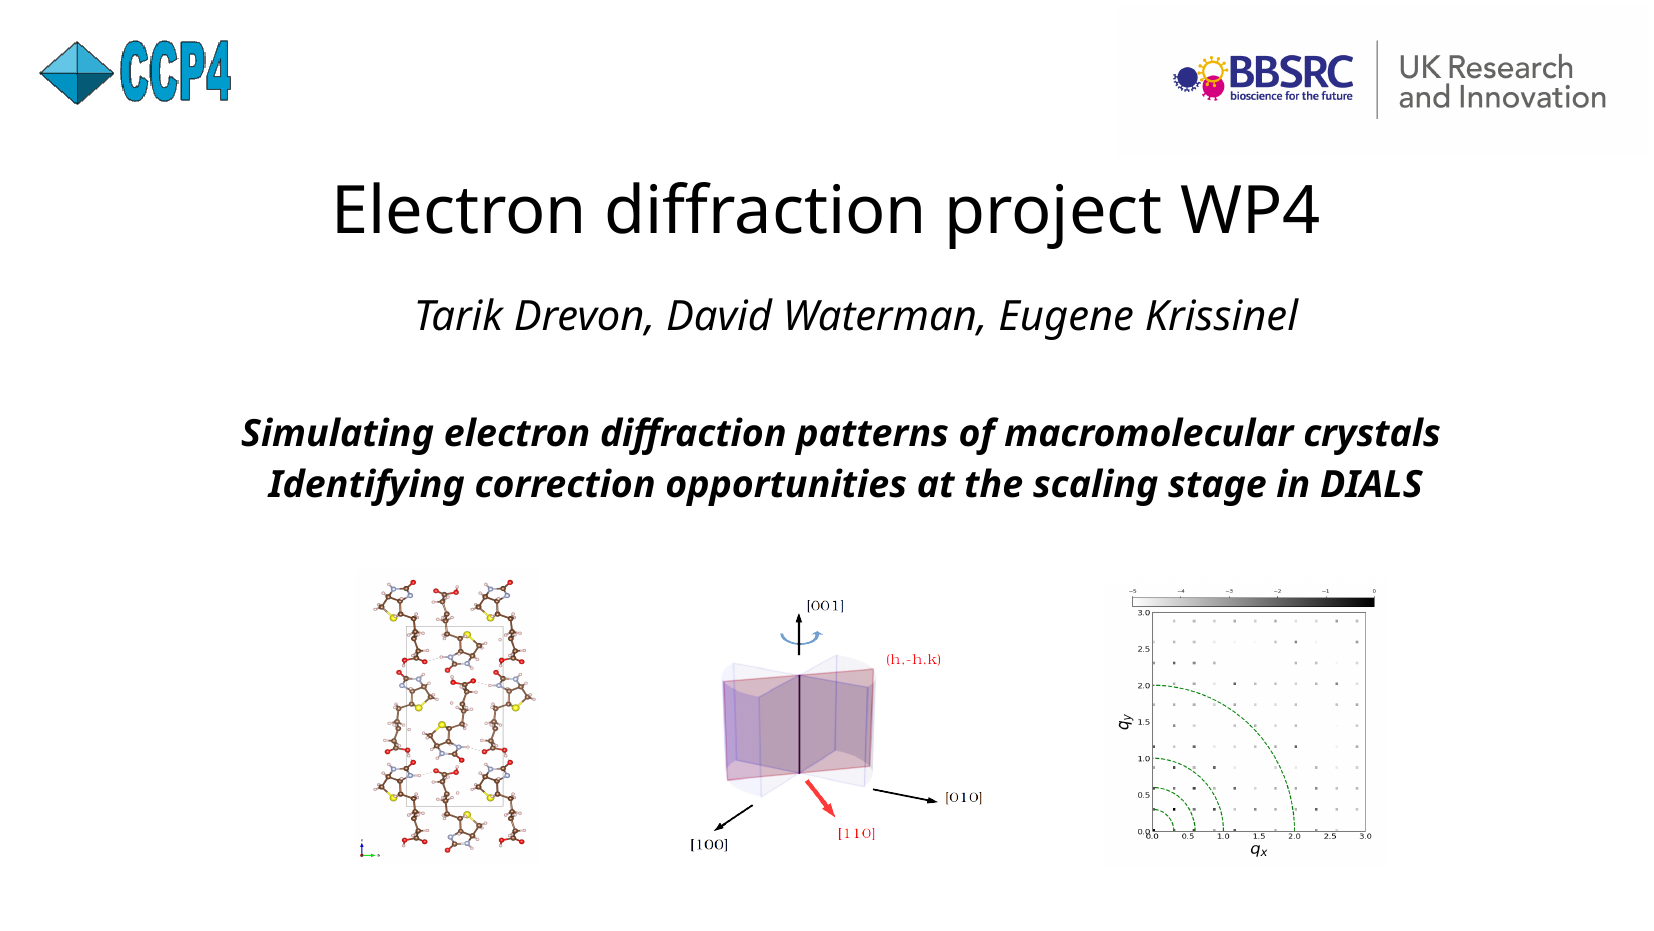

Electron diffraction project WP4
Tarik Drevon, David Waterman, Eugene Krissinel
# Simulating electron diffraction patterns of macromolecular crystals Identifying correction opportunities at the scaling stage in DIALS